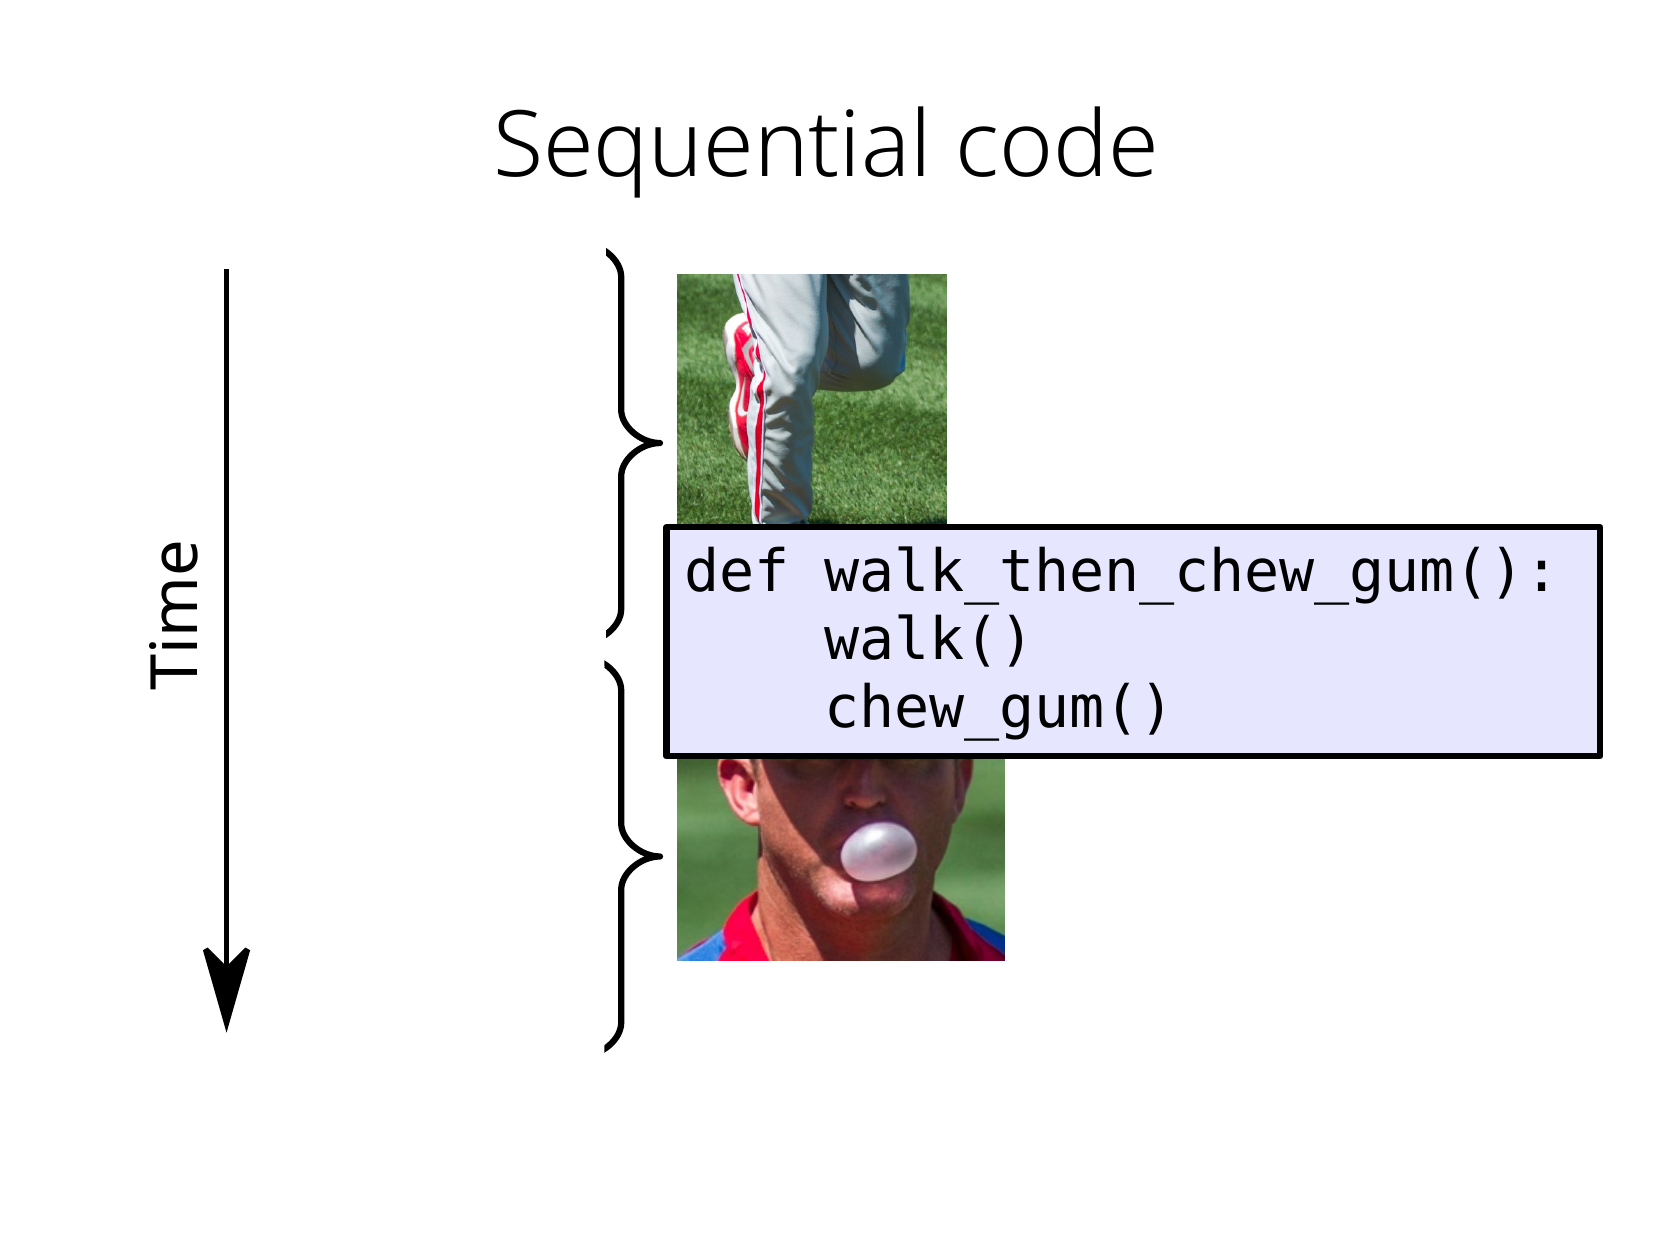

# Sequential code
def walk_then_chew_gum():
 walk()
 chew_gum()